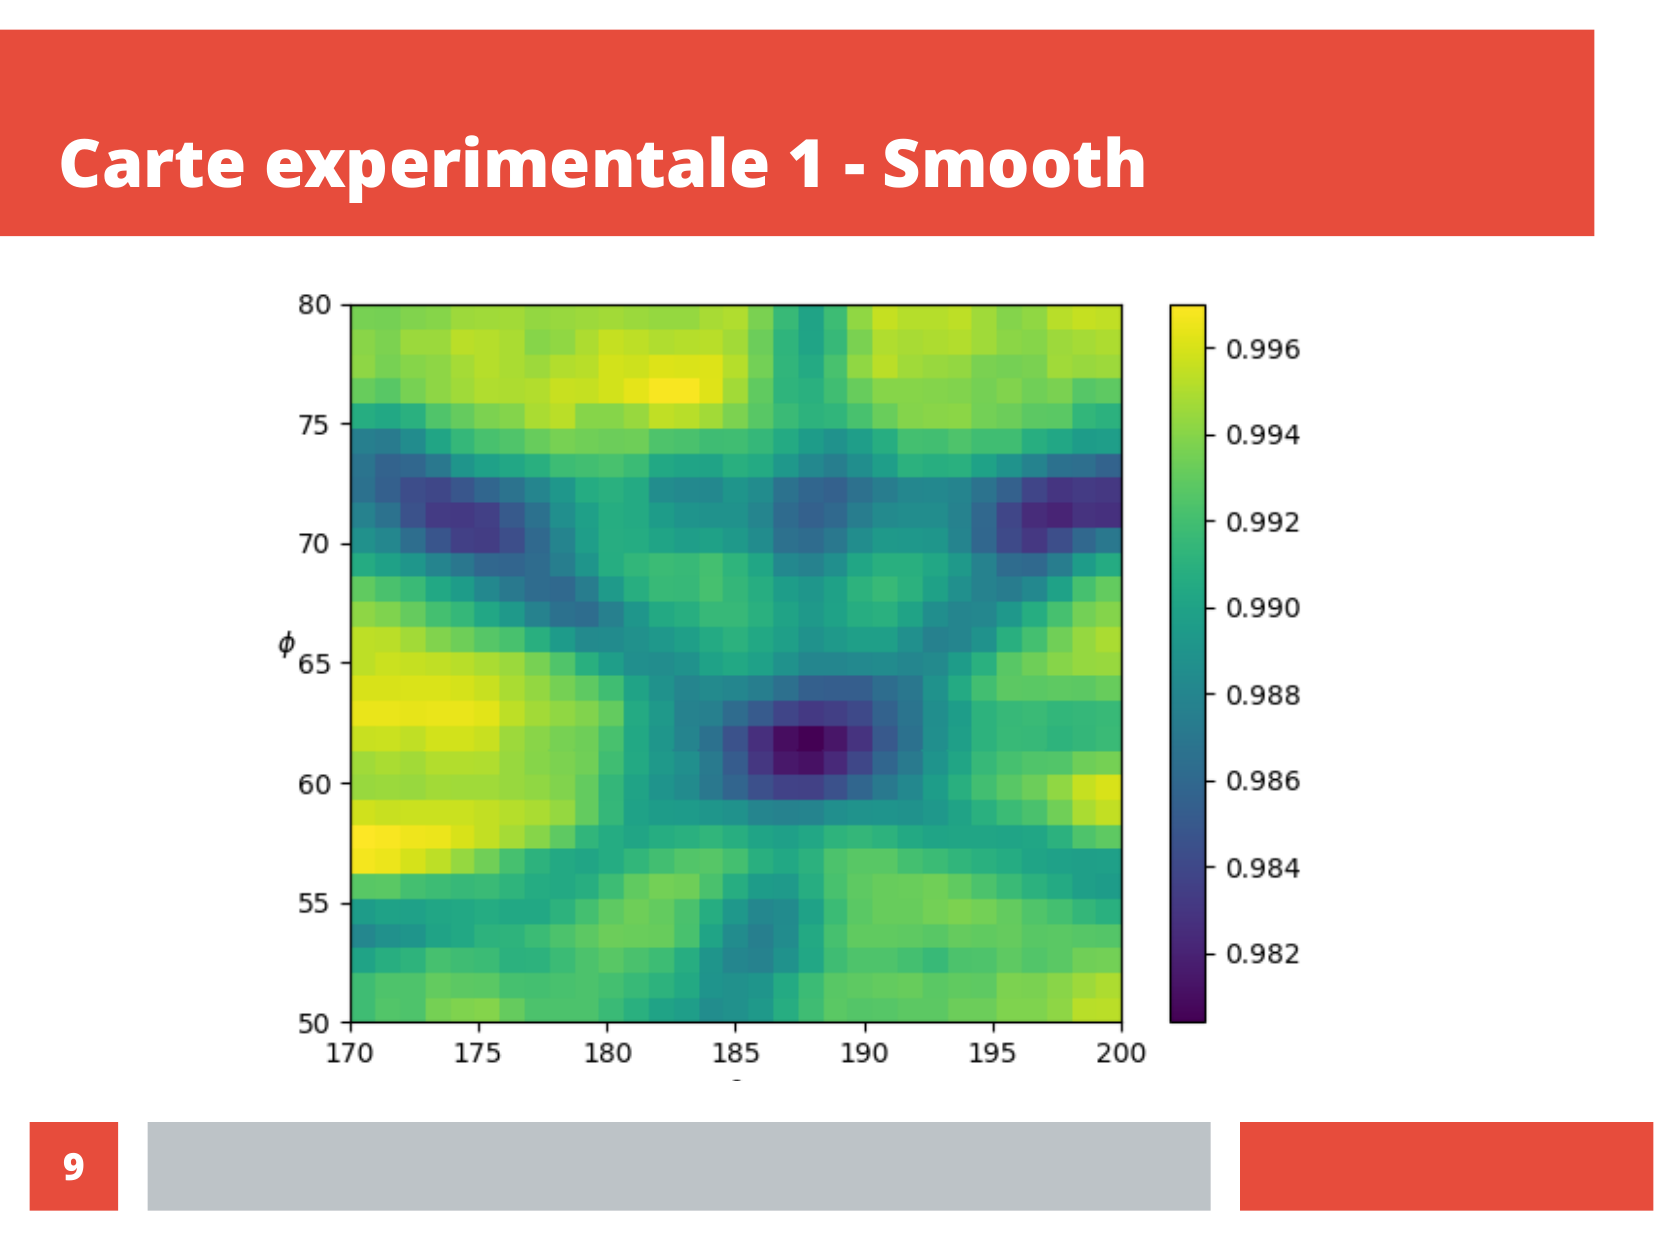

# Carte experimentale 1 - Smooth
9